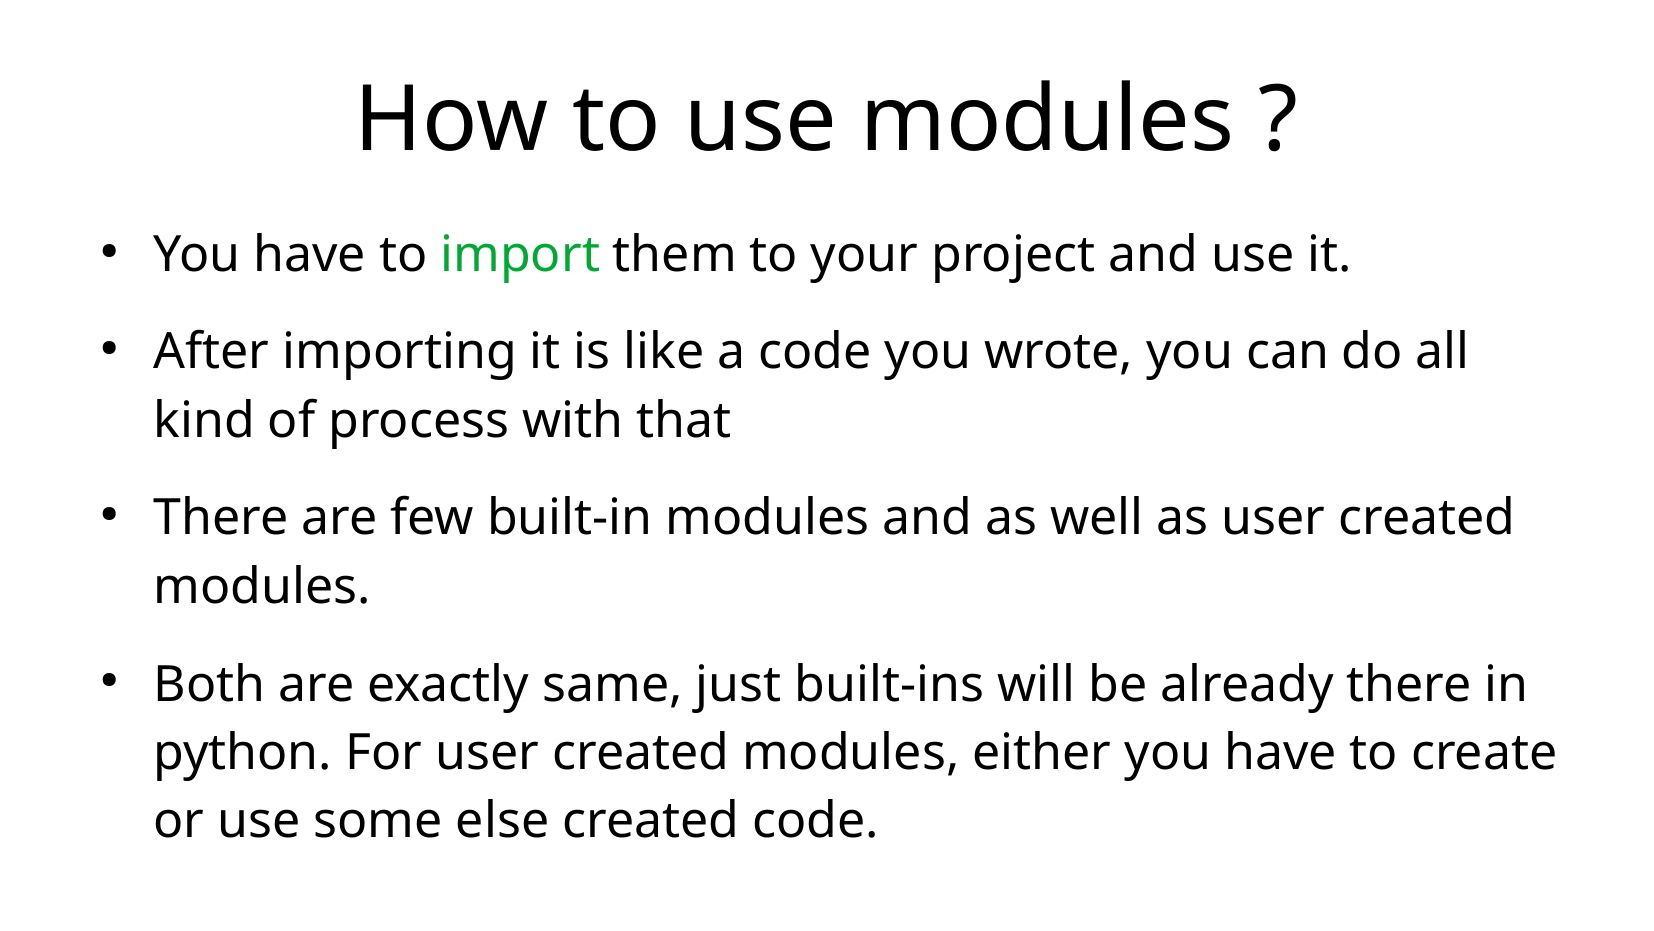

# How to use modules ?
You have to import them to your project and use it.
After importing it is like a code you wrote, you can do all kind of process with that
There are few built-in modules and as well as user created modules.
Both are exactly same, just built-ins will be already there in python. For user created modules, either you have to create or use some else created code.